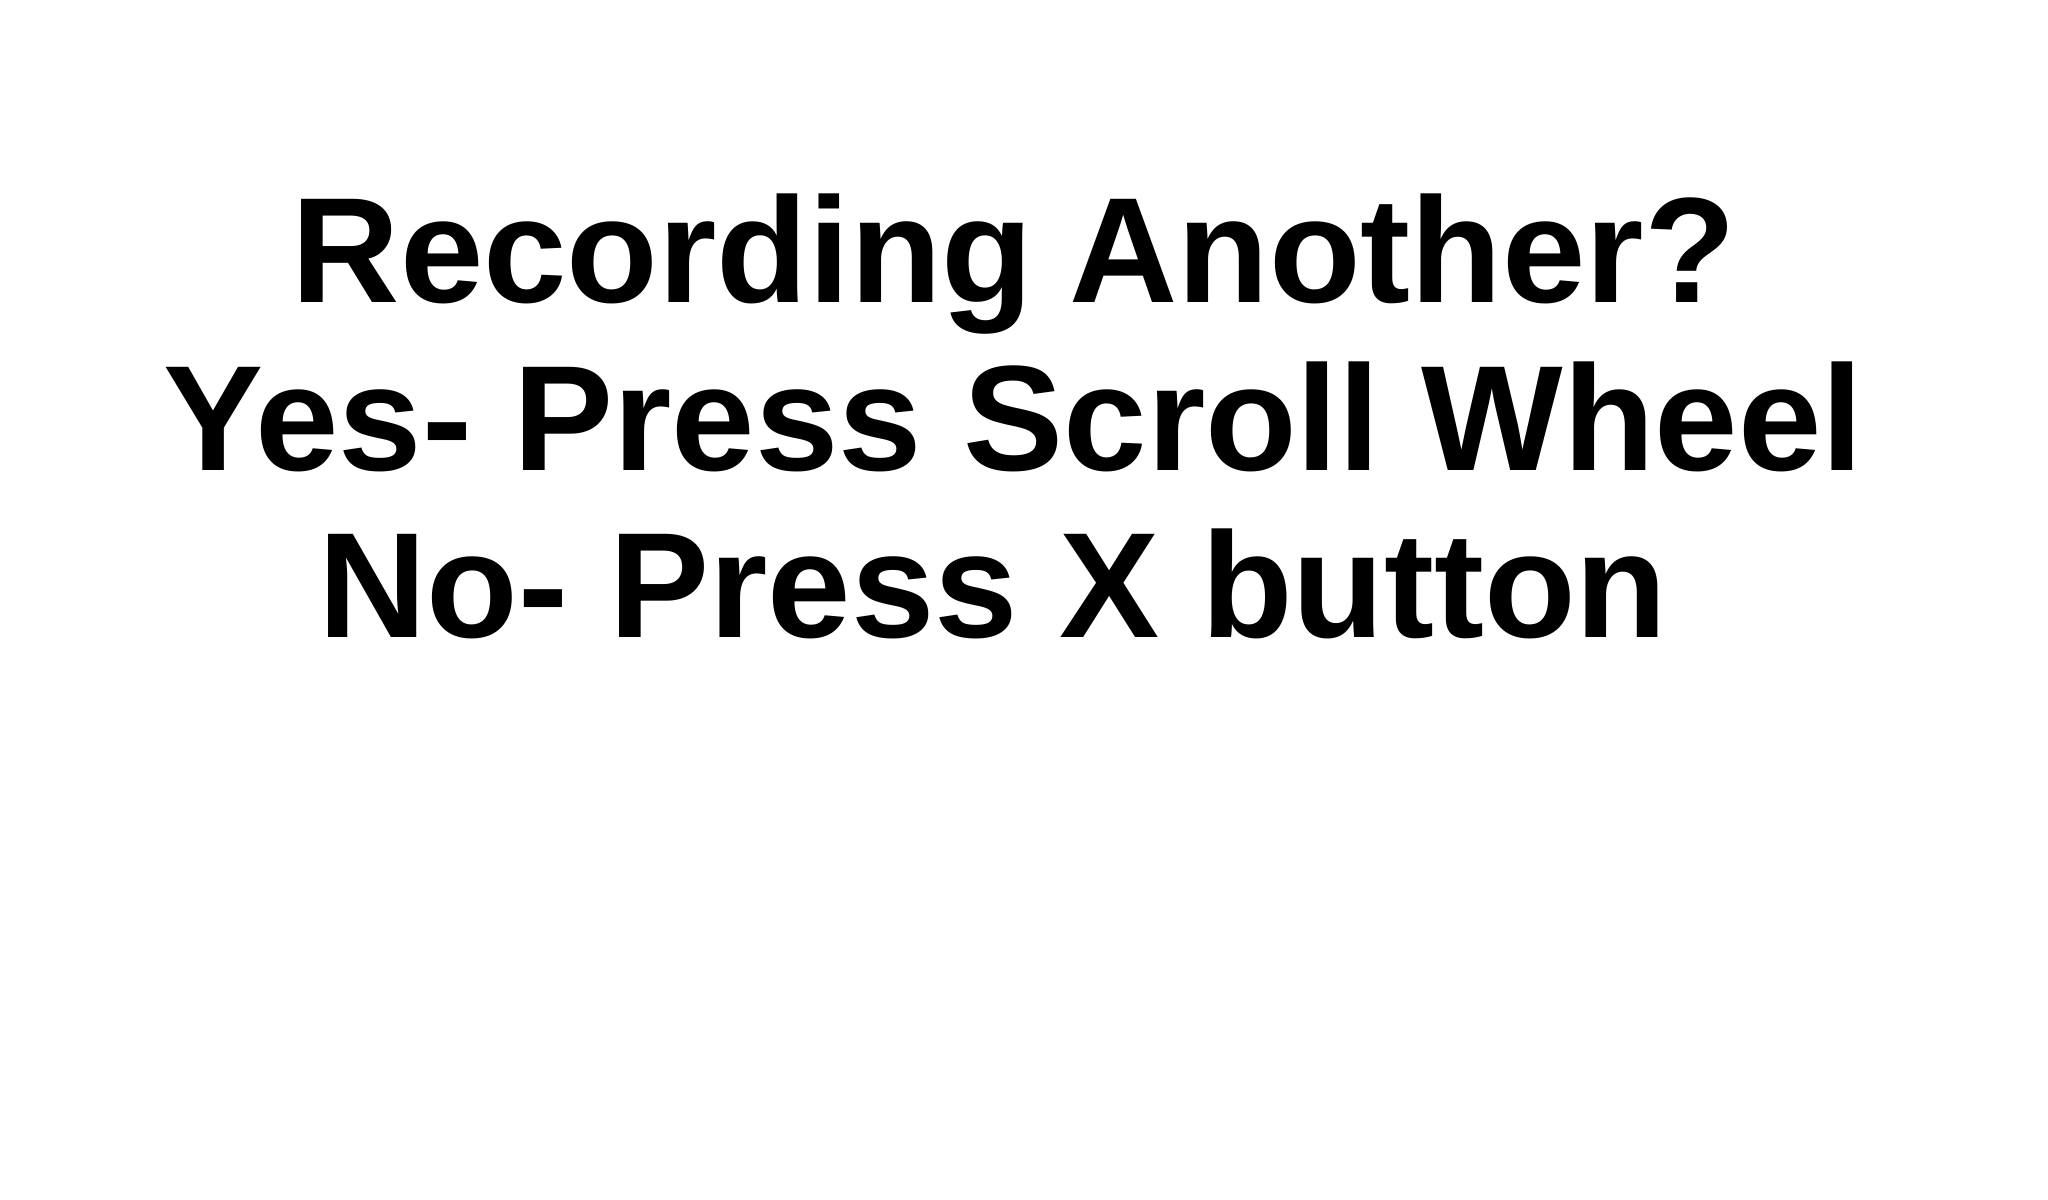

Recording Another?
Yes- Press Scroll Wheel
No- Press X button